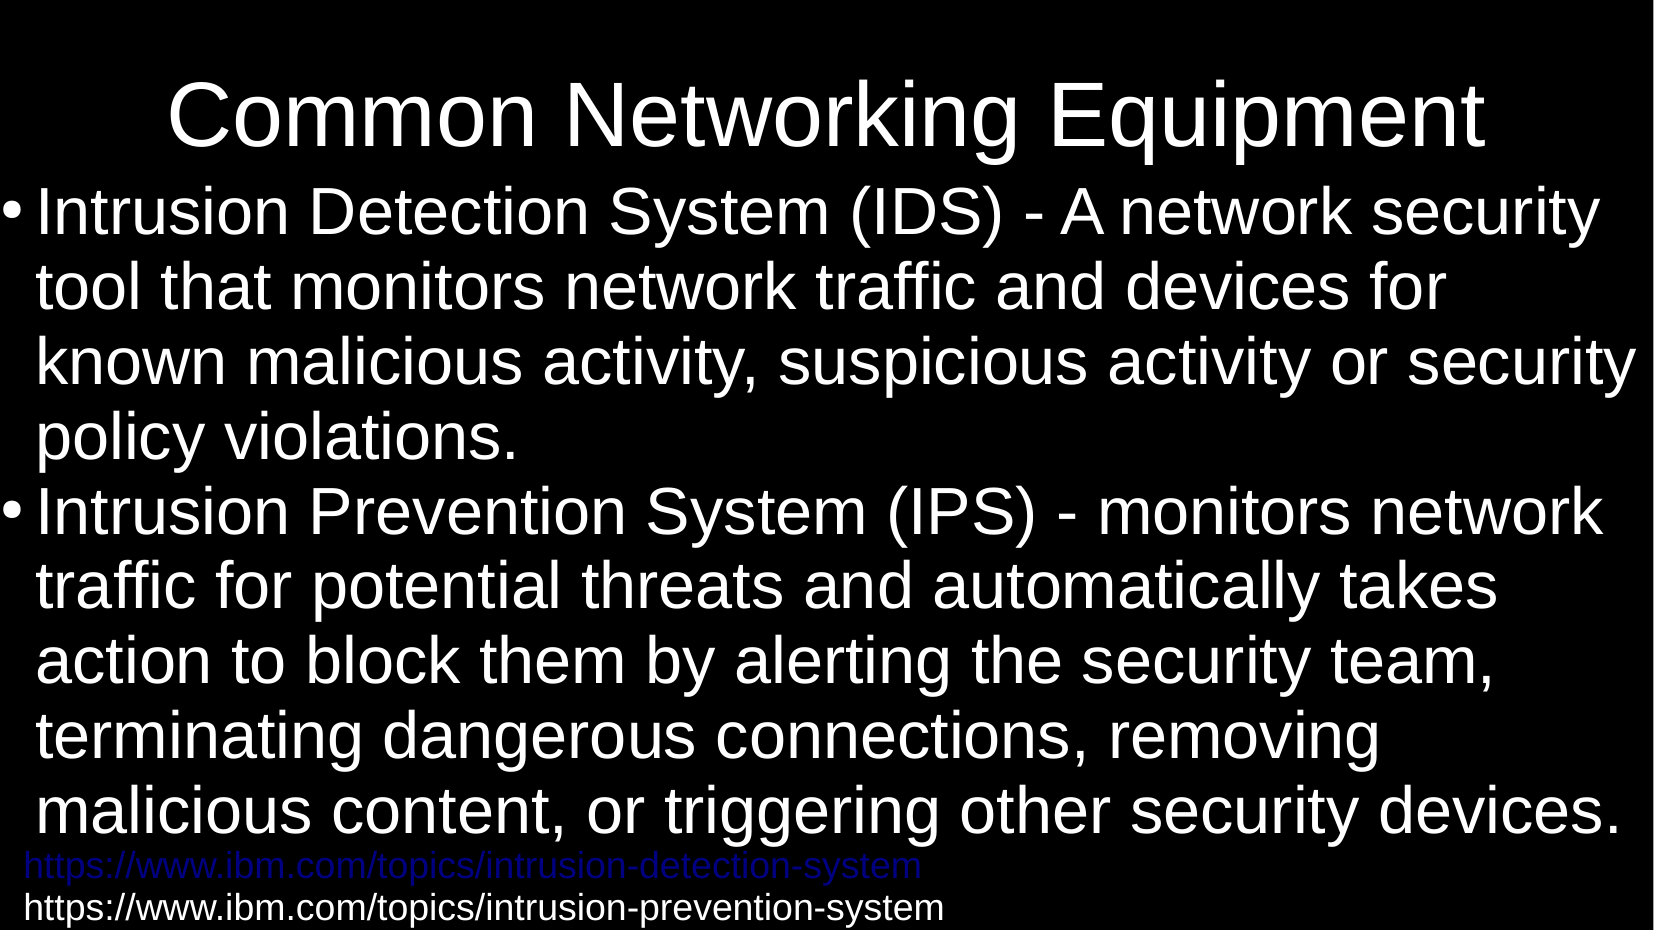

# Common Networking Equipment
Intrusion Detection System (IDS) - A network security tool that monitors network traffic and devices for known malicious activity, suspicious activity or security policy violations.
Intrusion Prevention System (IPS) - monitors network traffic for potential threats and automatically takes action to block them by alerting the security team, terminating dangerous connections, removing malicious content, or triggering other security devices.
https://www.ibm.com/topics/intrusion-detection-system
https://www.ibm.com/topics/intrusion-prevention-system